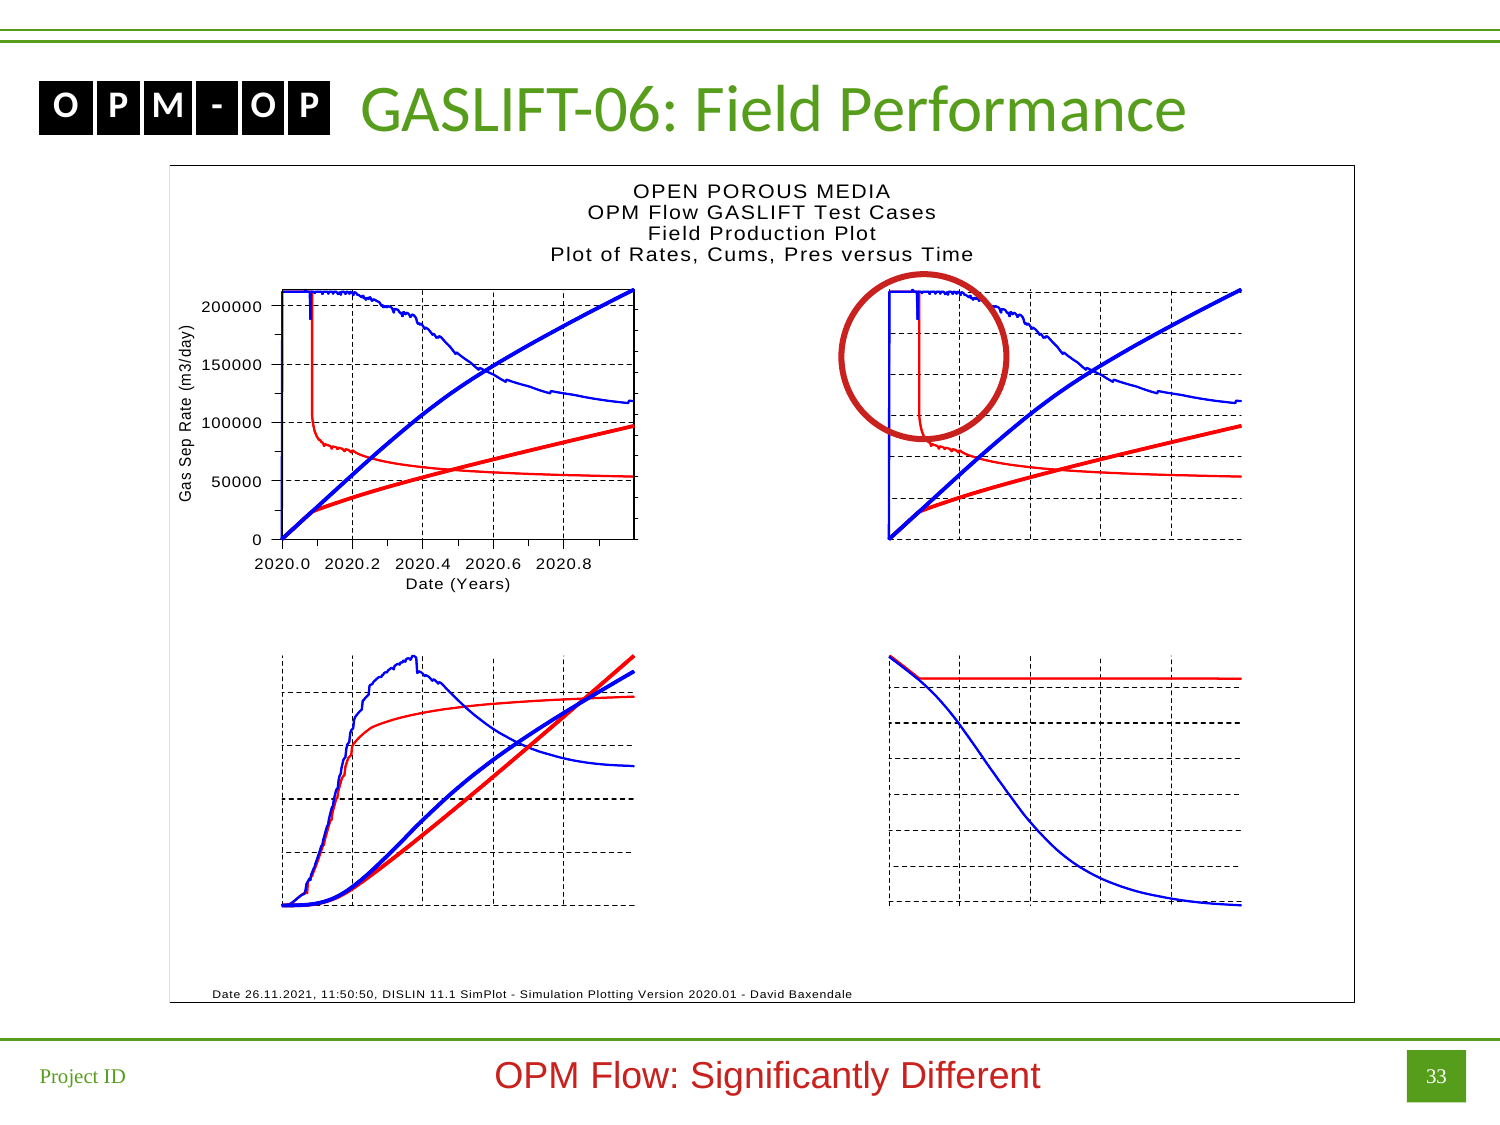

# GASLIFT-06: Field Performance
OPM Flow: Significantly Different
Project ID
33